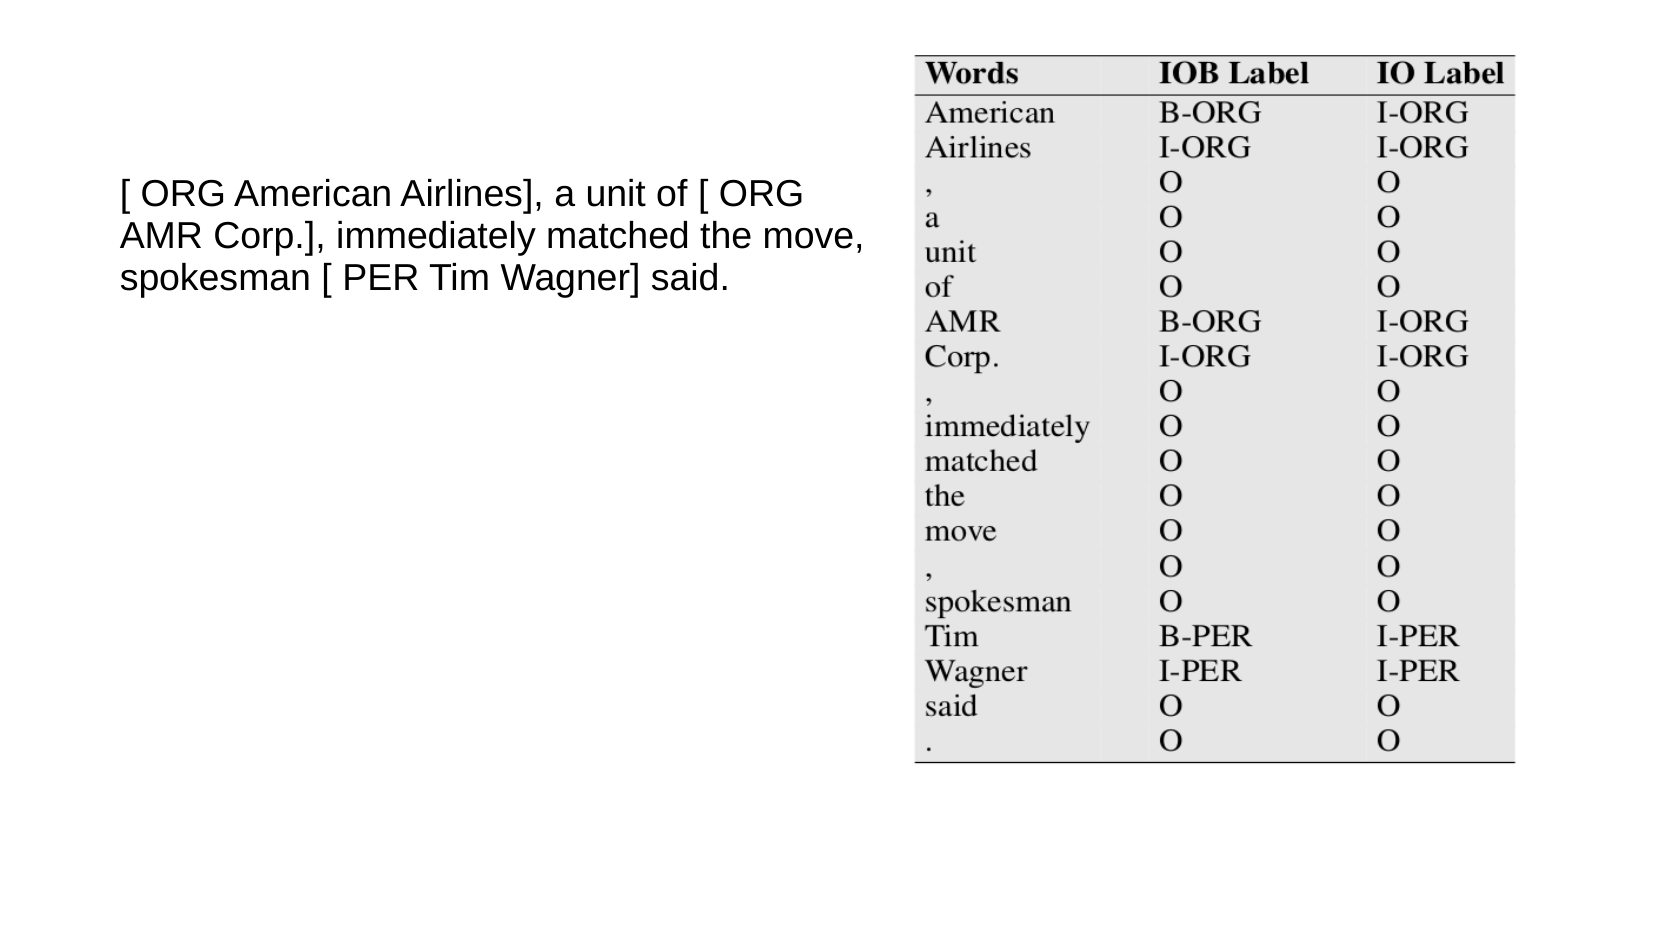

[ ORG American Airlines], a unit of [ ORG AMR Corp.], immediately matched the move, spokesman [ PER Tim Wagner] said.
#